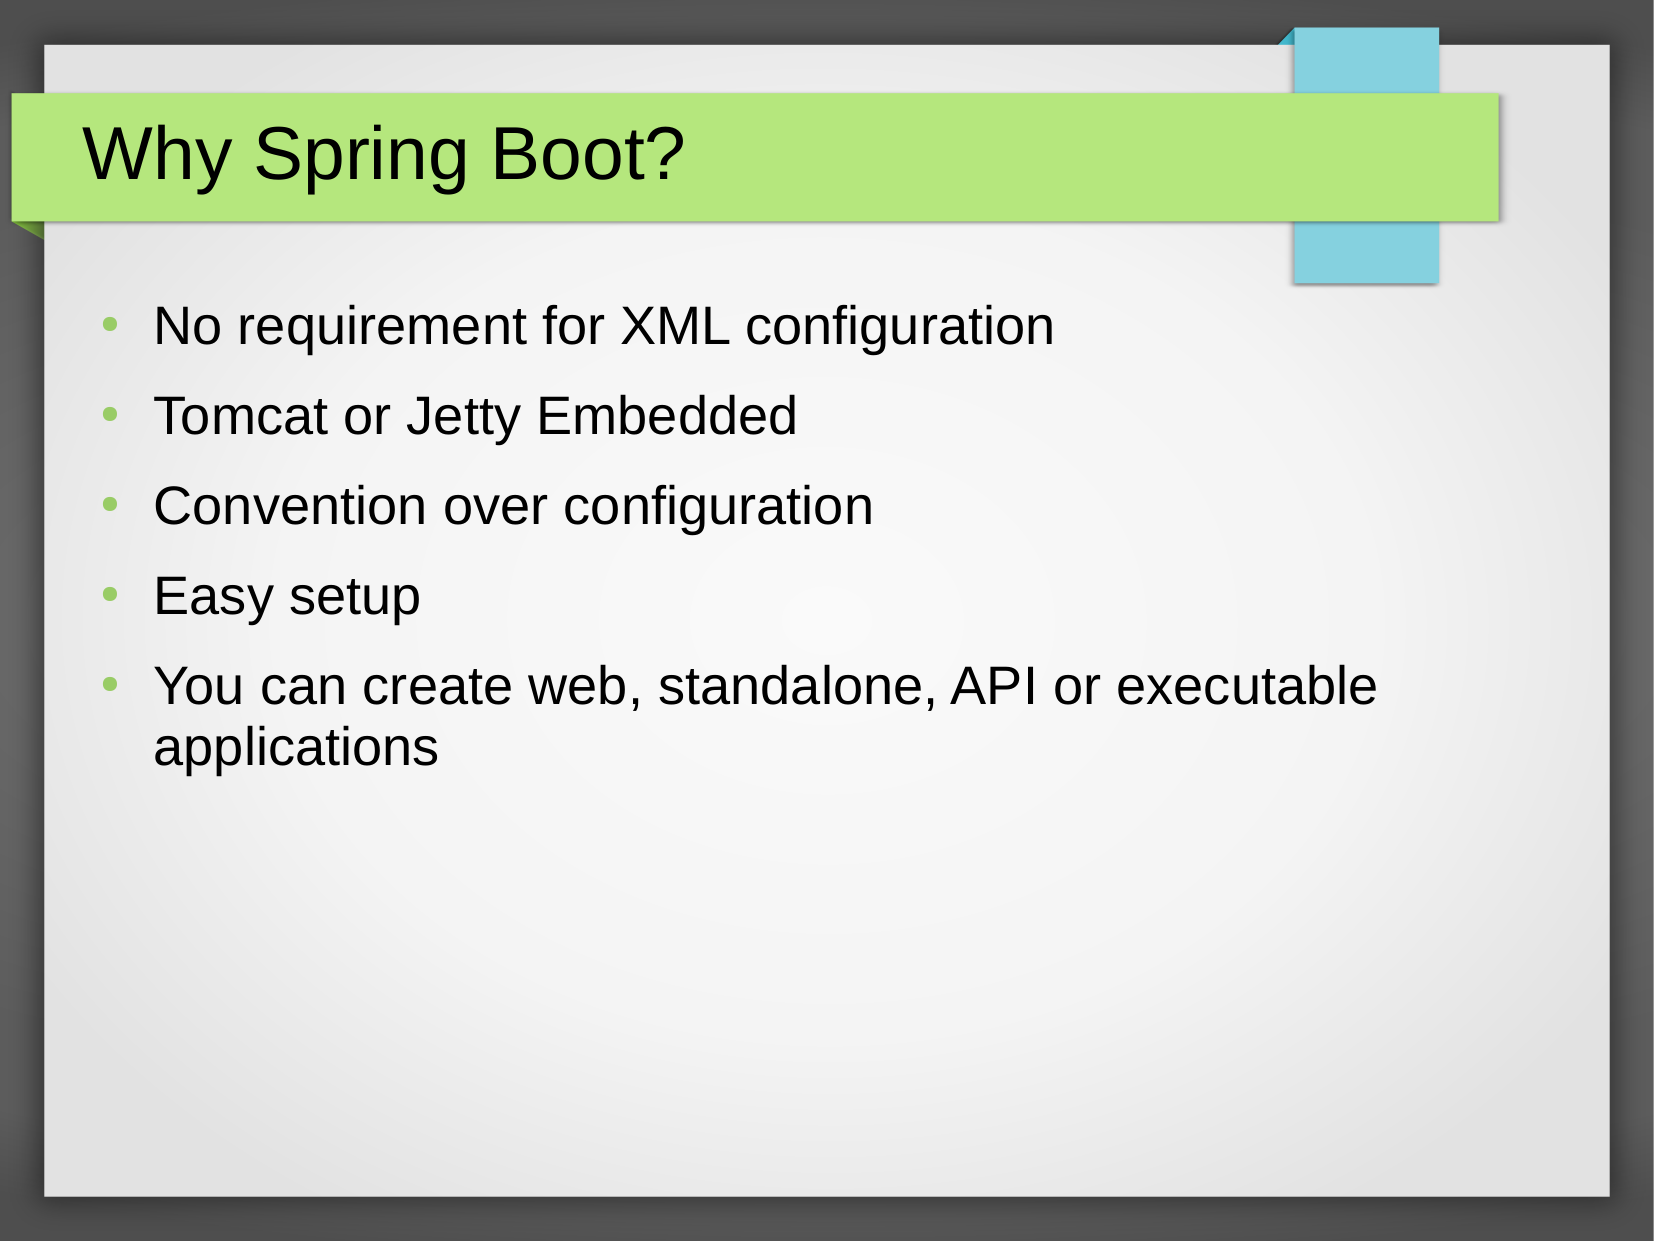

# Why Spring Boot?
No requirement for XML configuration
Tomcat or Jetty Embedded
Convention over configuration
Easy setup
You can create web, standalone, API or executable applications